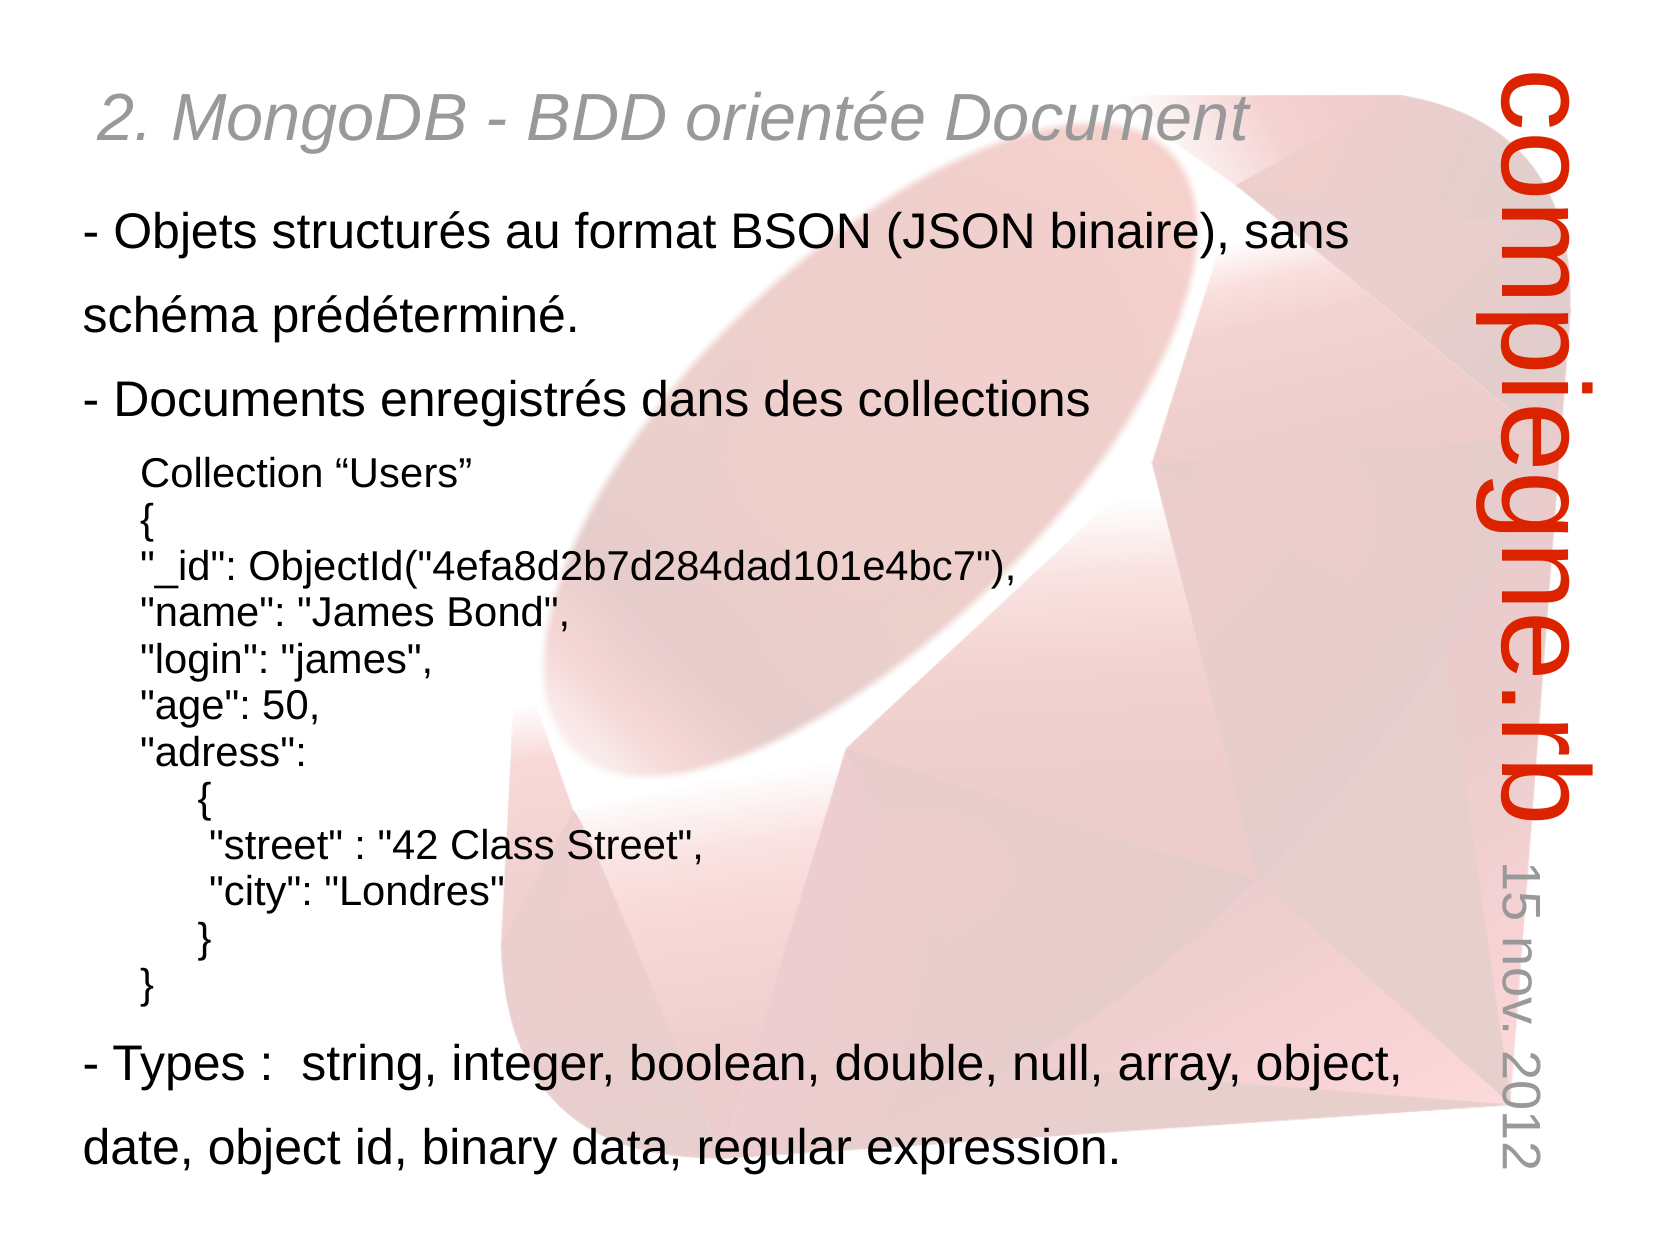

2. MongoDB - BDD orientée Document
- Objets structurés au format BSON (JSON binaire), sans schéma prédéterminé.
- Documents enregistrés dans des collections
 Collection “Users”
 {
 "_id": ObjectId("4efa8d2b7d284dad101e4bc7"),
 "name": "James Bond",
 "login": "james",
 "age": 50,
 "adress":
 {
 "street" : "42 Class Street",
 "city": "Londres"
 }
 }
- Types : string, integer, boolean, double, null, array, object, date, object id, binary data, regular expression.
# compiegne.rb 15 nov. 2012